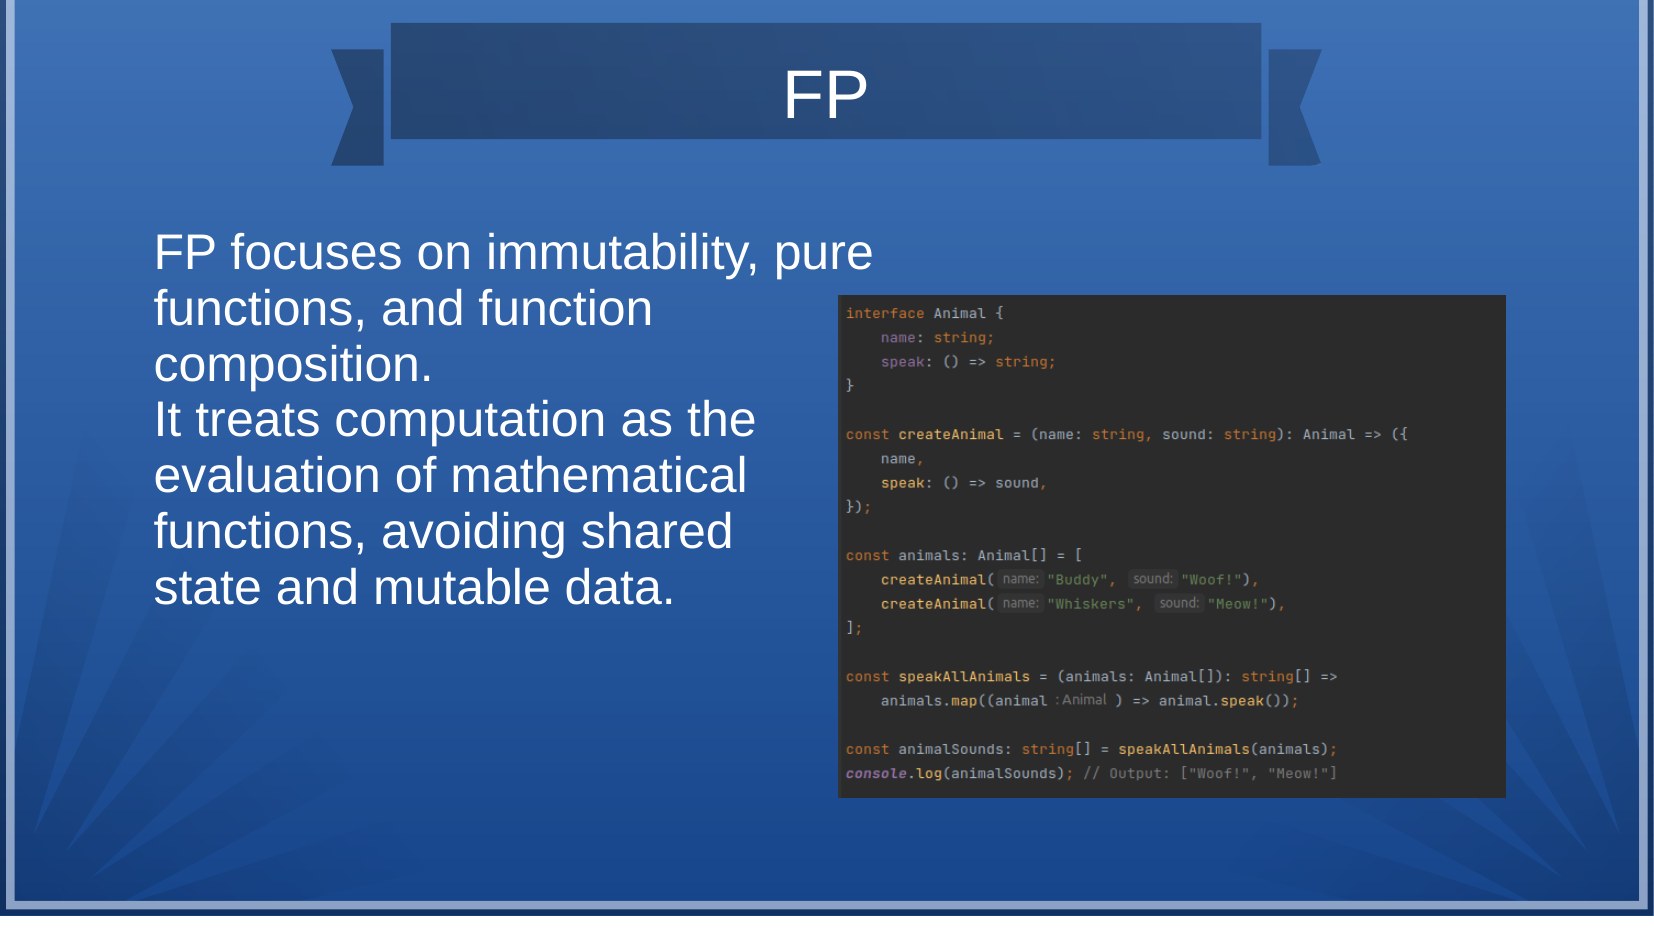

# FP
FP focuses on immutability, pure
functions, and function
composition.
It treats computation as the
evaluation of mathematical
functions, avoiding shared
state and mutable data.